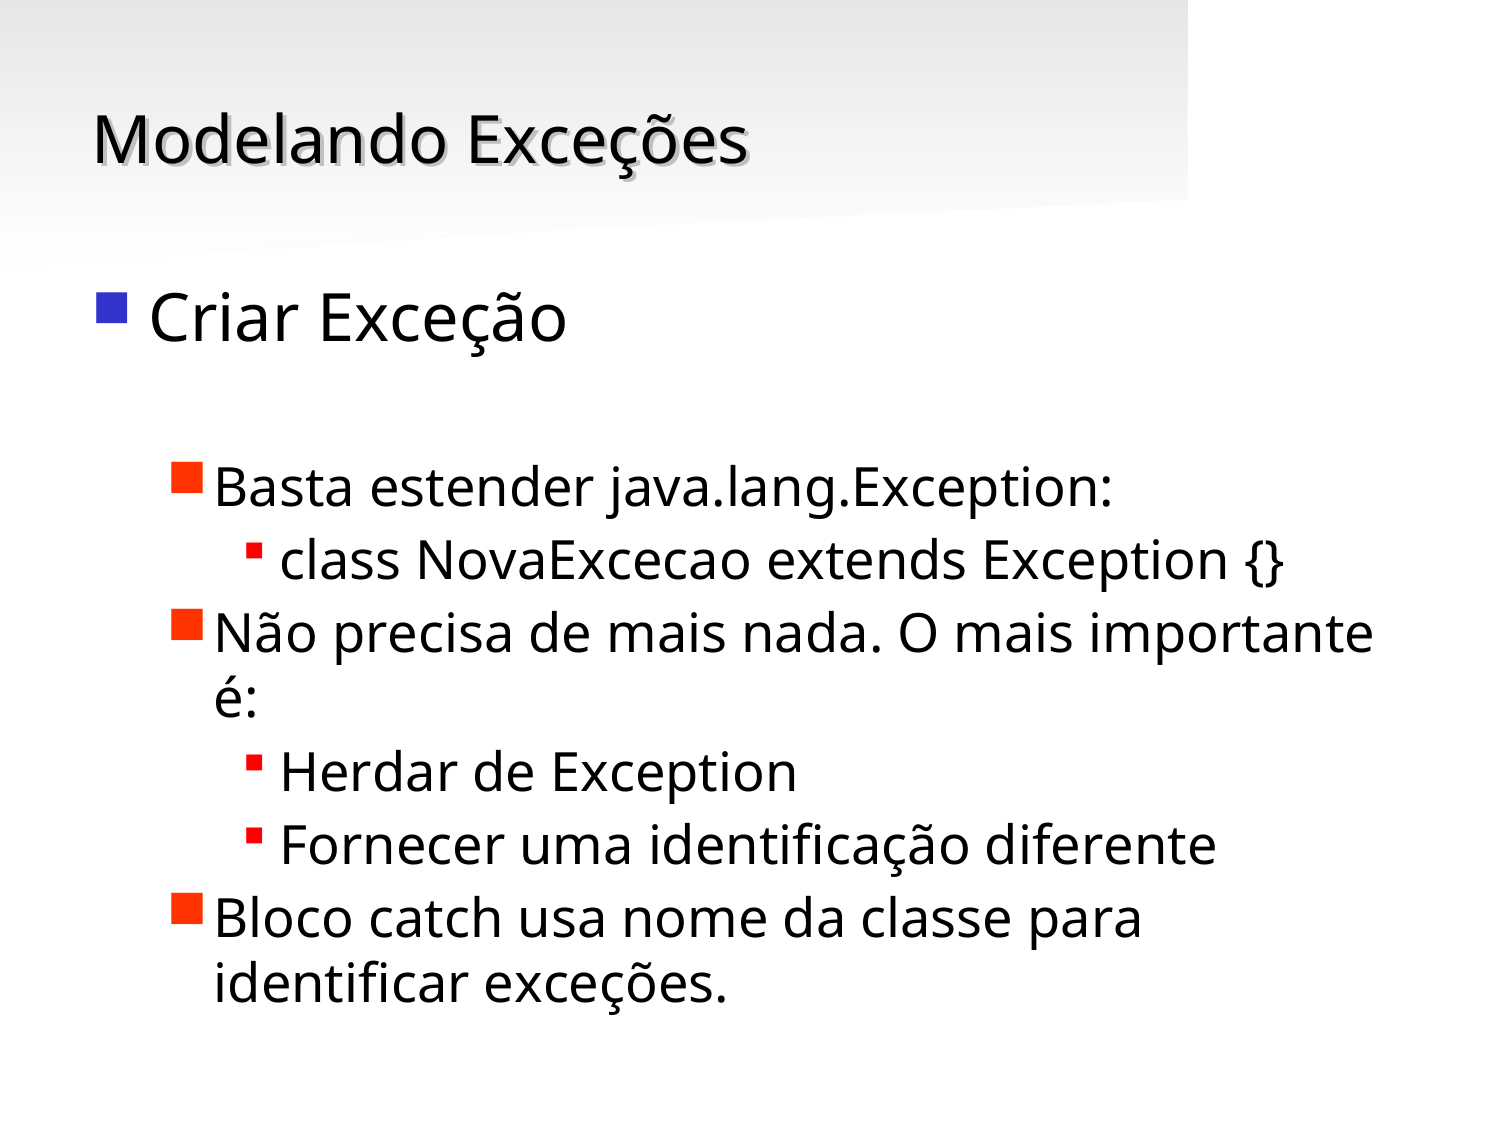

# Modelando Exceções
Criar Exceção
Basta estender java.lang.Exception:
class NovaExcecao extends Exception {}
Não precisa de mais nada. O mais importante é:
Herdar de Exception
Fornecer uma identificação diferente
Bloco catch usa nome da classe para identificar exceções.